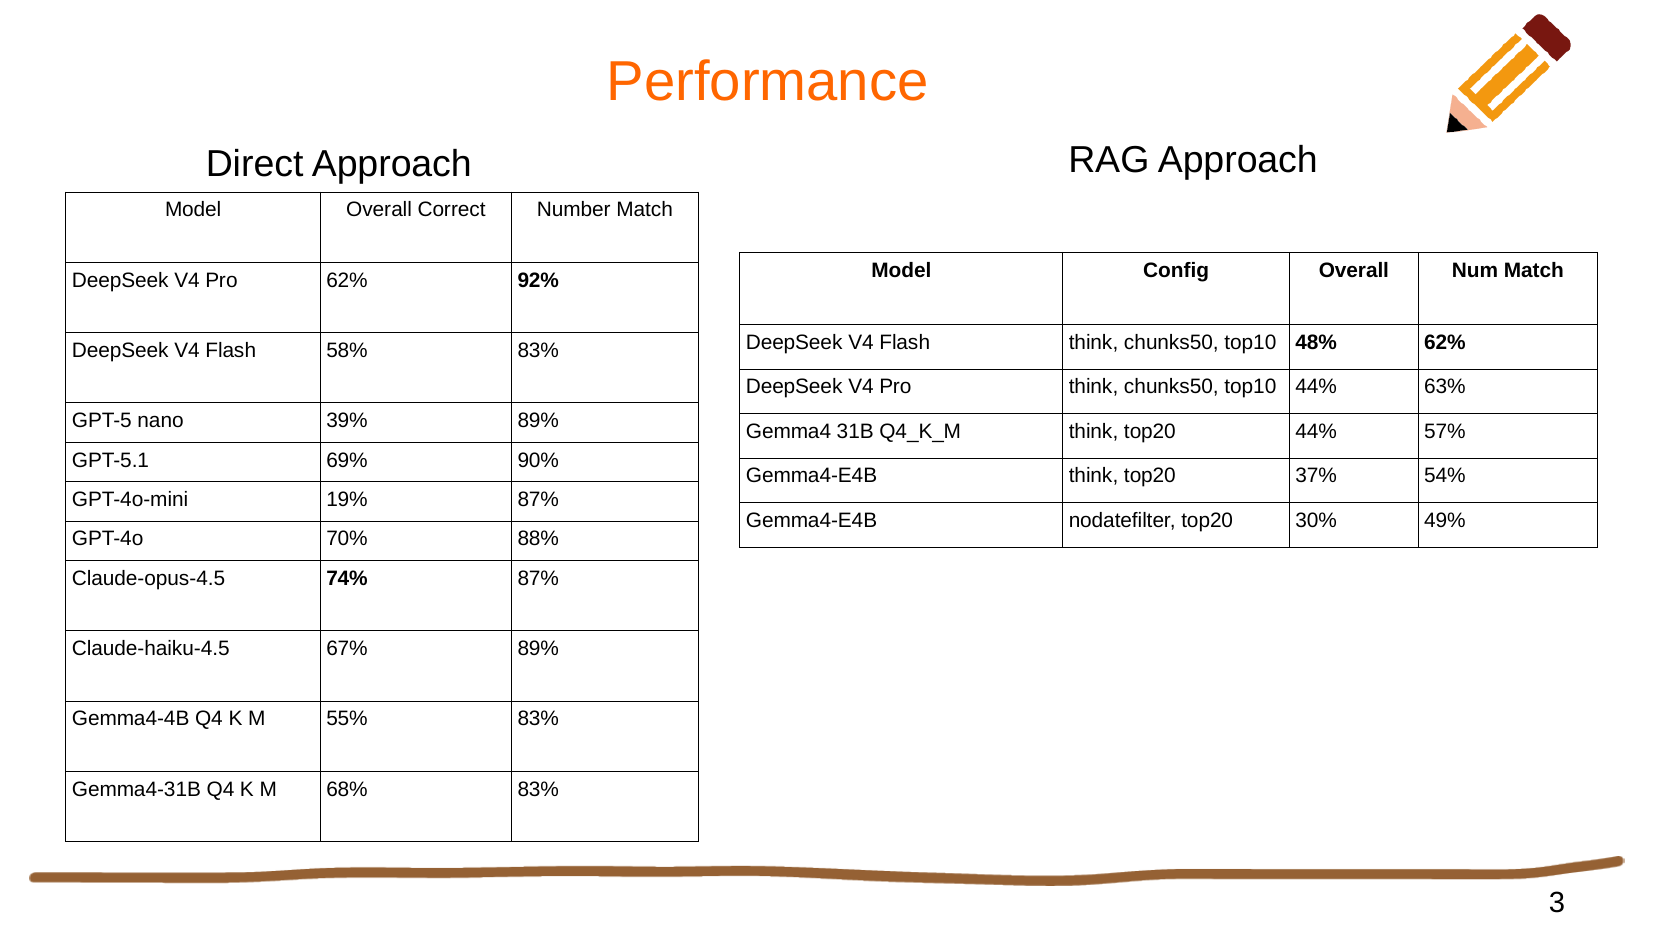

# Performance
RAG Approach
Direct Approach
| Model | Overall Correct | Number Match |
| --- | --- | --- |
| DeepSeek V4 Pro | 62% | 92% |
| DeepSeek V4 Flash | 58% | 83% |
| GPT-5 nano | 39% | 89% |
| GPT-5.1 | 69% | 90% |
| GPT-4o-mini | 19% | 87% |
| GPT-4o | 70% | 88% |
| Claude-opus-4.5 | 74% | 87% |
| Claude-haiku-4.5 | 67% | 89% |
| Gemma4-4B Q4 K M | 55% | 83% |
| Gemma4-31B Q4 K M | 68% | 83% |
| Model | Config | Overall | Num Match |
| --- | --- | --- | --- |
| DeepSeek V4 Flash | think, chunks50, top10 | 48% | 62% |
| DeepSeek V4 Pro | think, chunks50, top10 | 44% | 63% |
| Gemma4 31B Q4\_K\_M | think, top20 | 44% | 57% |
| Gemma4-E4B | think, top20 | 37% | 54% |
| Gemma4-E4B | nodatefilter, top20 | 30% | 49% |
3